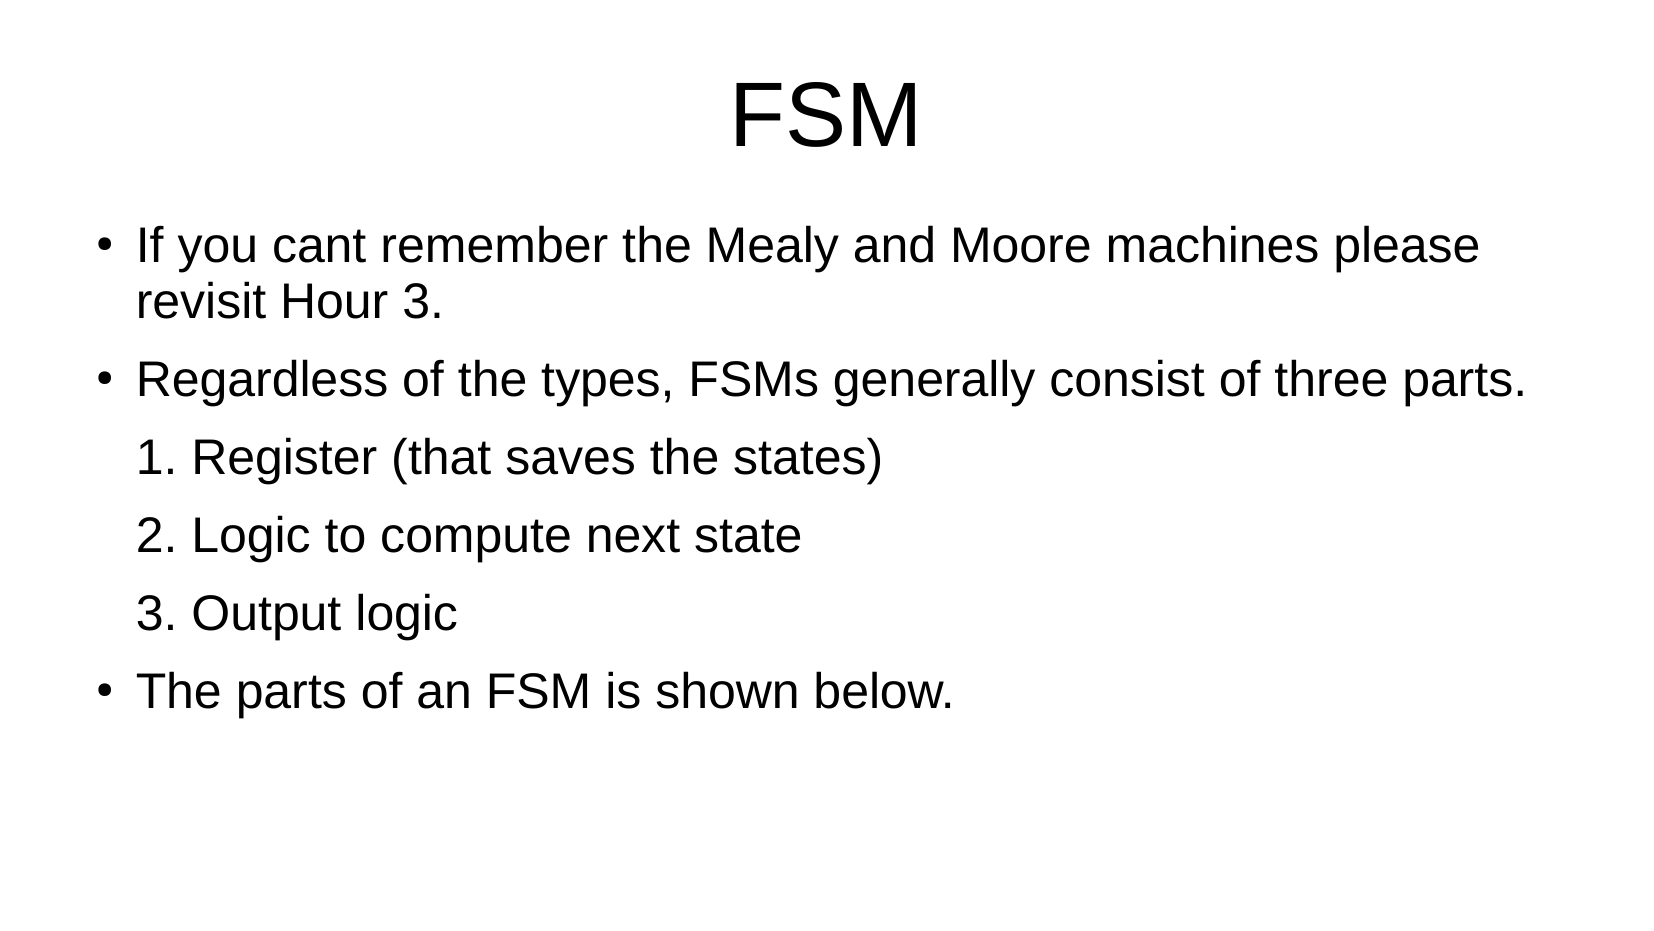

# FSM
If you cant remember the Mealy and Moore machines please revisit Hour 3.
Regardless of the types, FSMs generally consist of three parts.
1. Register (that saves the states)
2. Logic to compute next state
3. Output logic
The parts of an FSM is shown below.